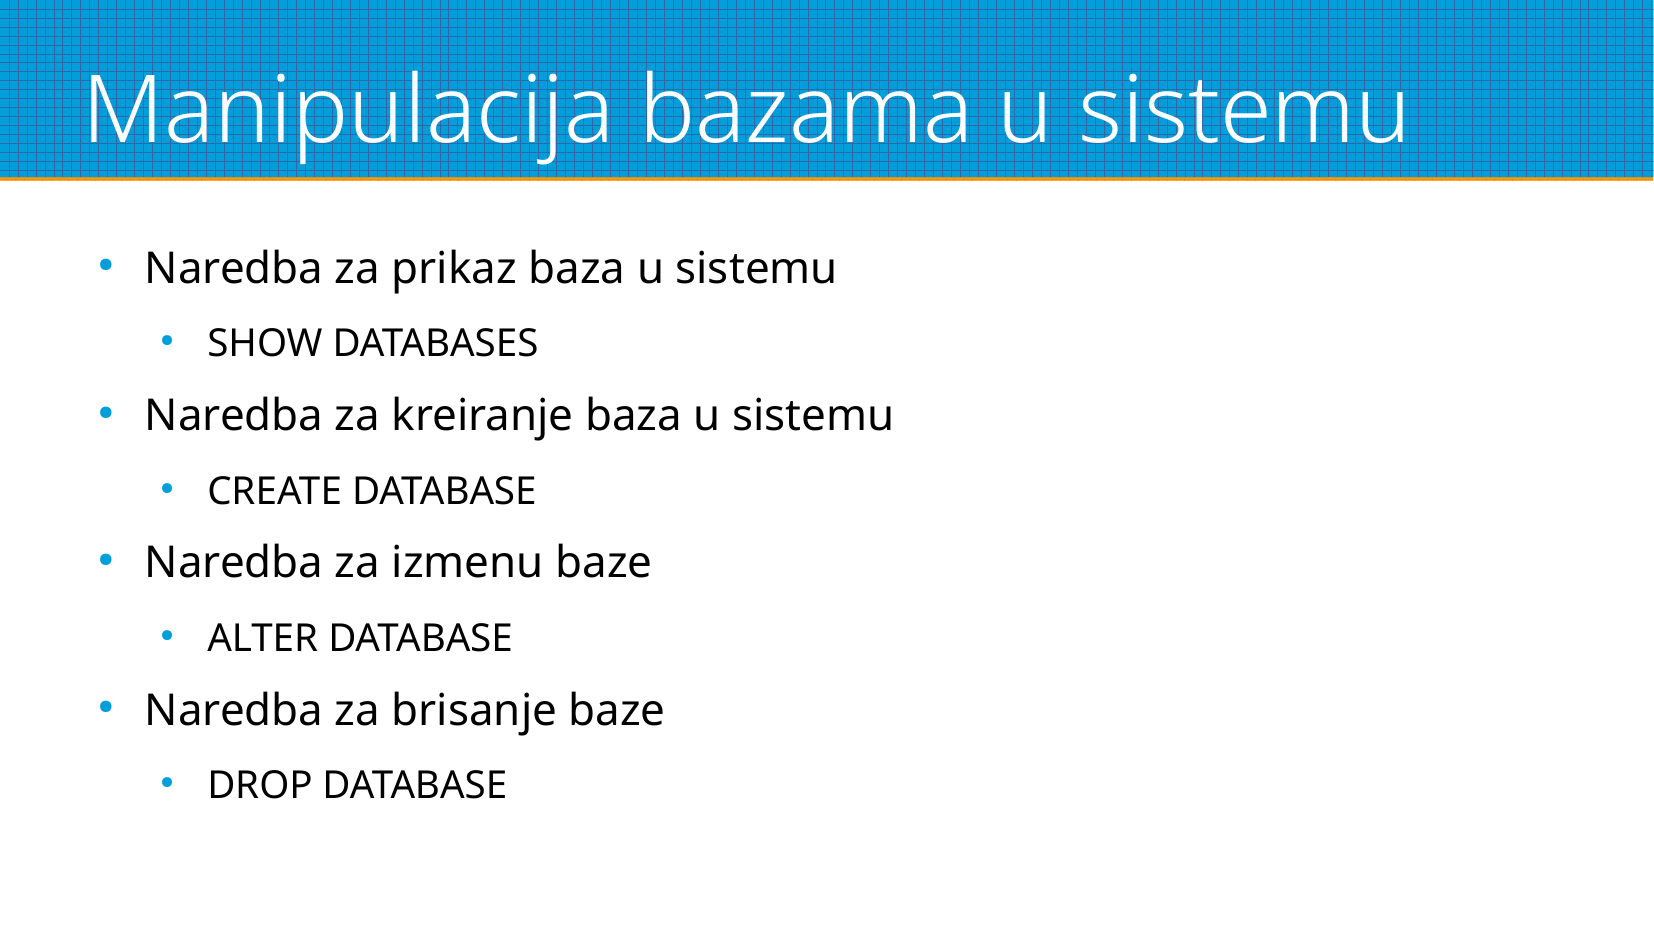

# Manipulacija bazama u sistemu
Naredba za prikaz baza u sistemu
SHOW DATABASES
Naredba za kreiranje baza u sistemu
CREATE DATABASE
Naredba za izmenu baze
ALTER DATABASE
Naredba za brisanje baze
DROP DATABASE